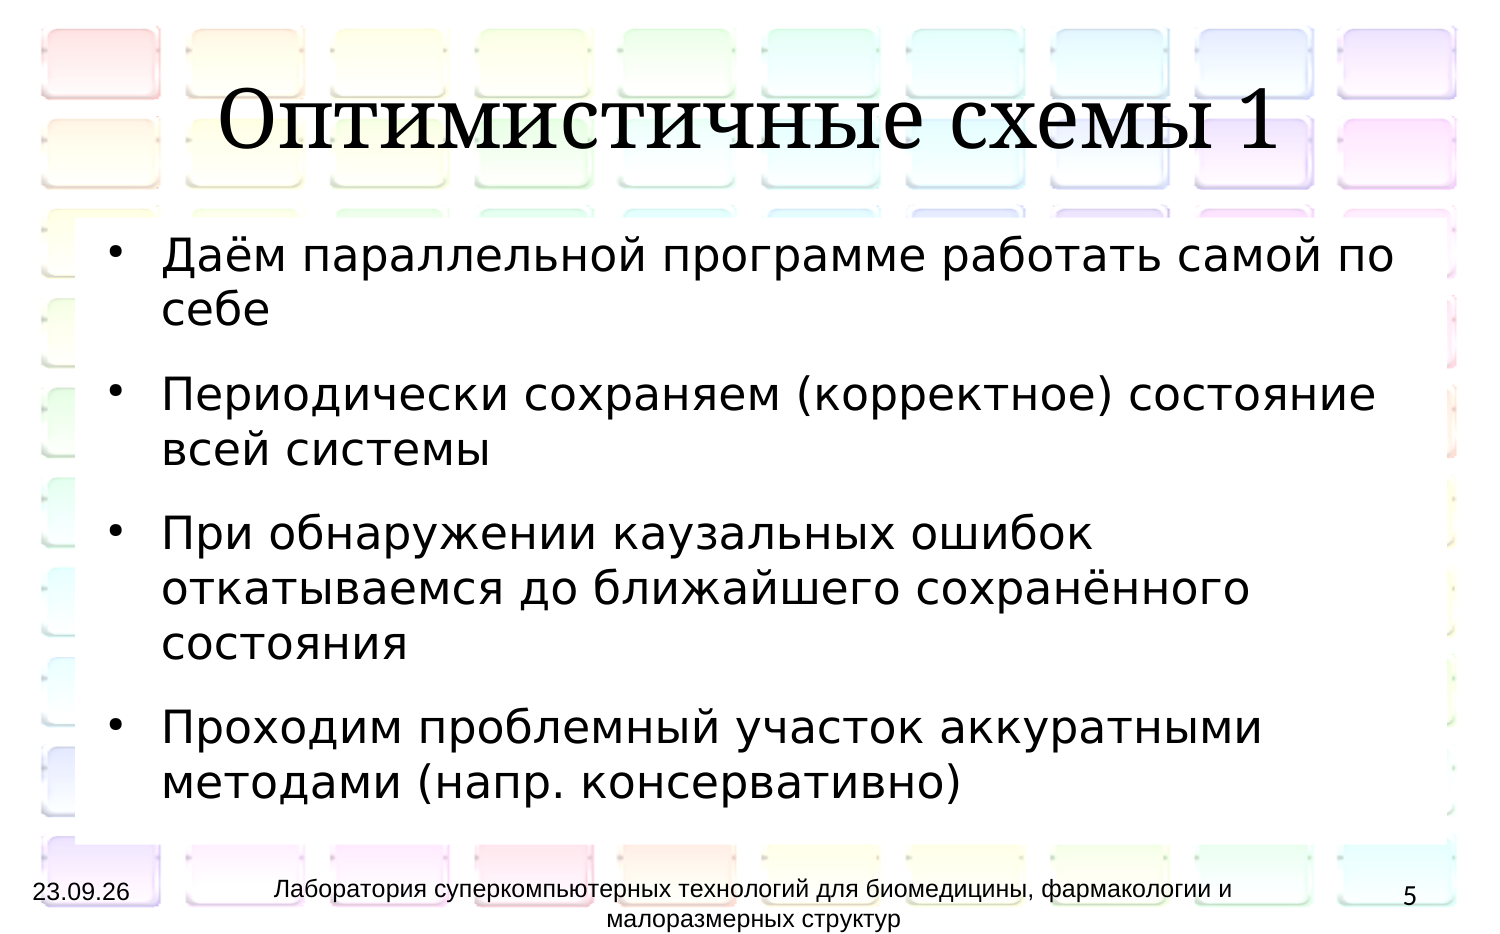

# Оптимистичные схемы 1
Даём параллельной программе работать самой по себе
Периодически сохраняем (корректное) состояние всей системы
При обнаружении каузальных ошибок откатываемся до ближайшего сохранённого состояния
Проходим проблемный участок аккуратными методами (напр. консервативно)
Лаборатория суперкомпьютерных технологий для биомедицины, фармакологии и малоразмерных структур